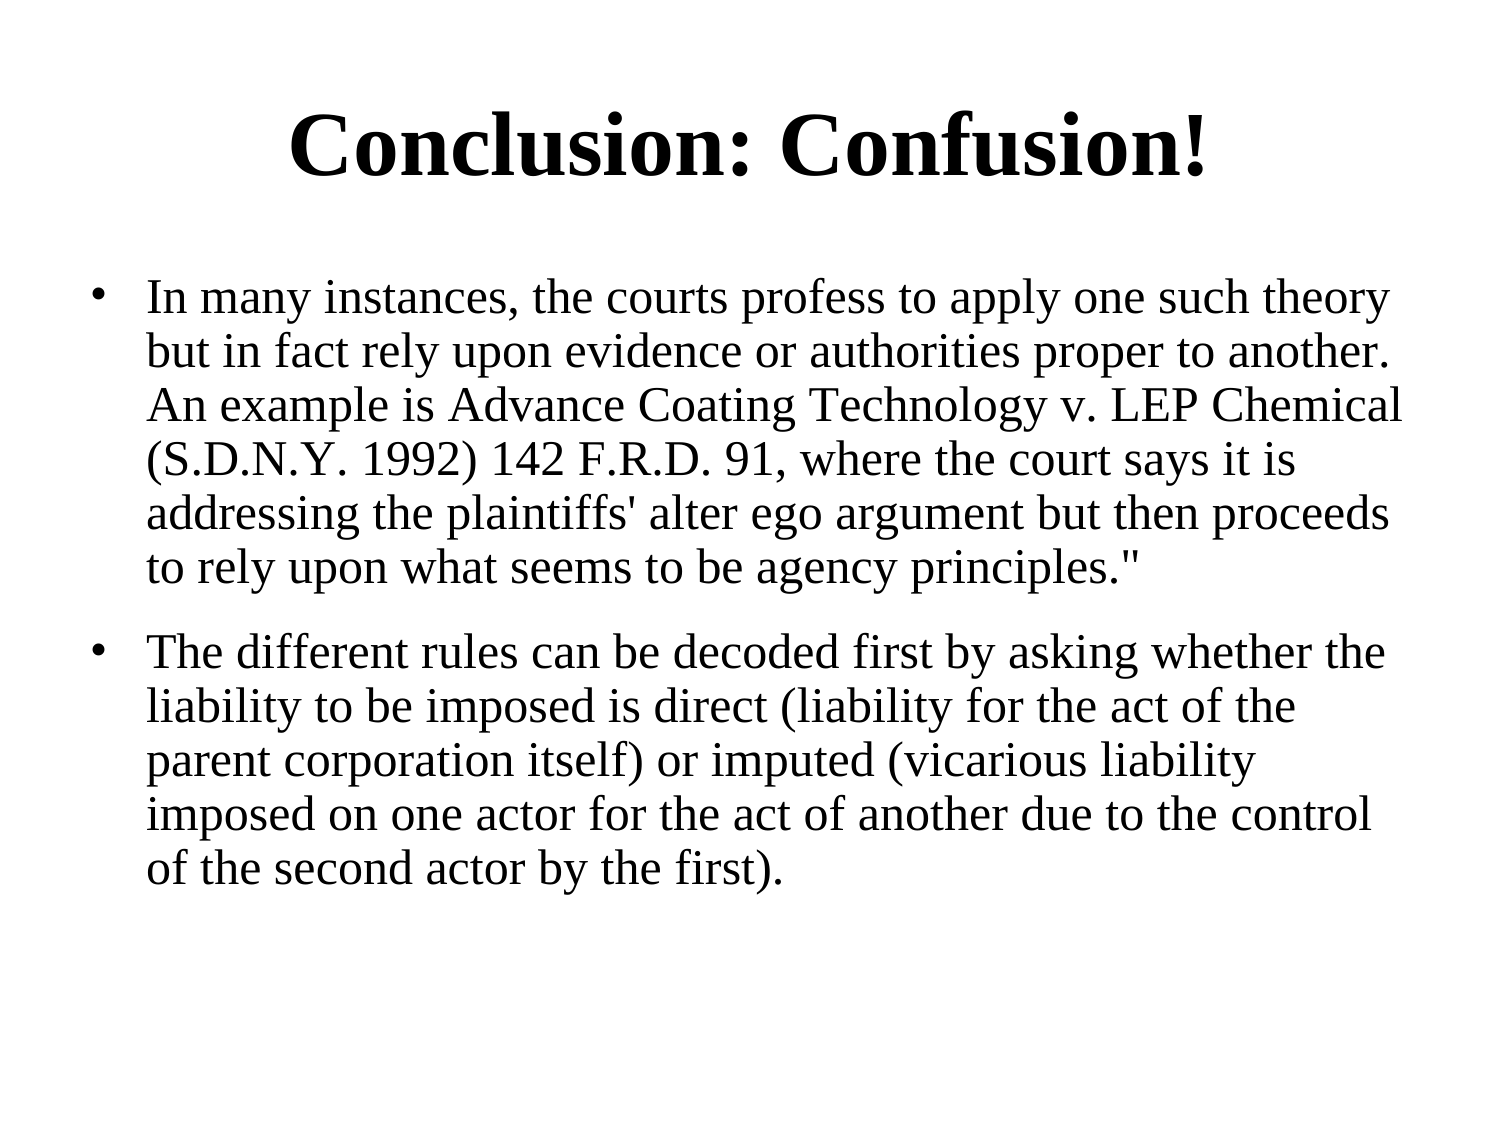

# Conclusion: Confusion!
In many instances, the courts profess to apply one such theory but in fact rely upon evidence or authorities proper to another. An example is Advance Coating Technology v. LEP Chemical (S.D.N.Y. 1992) 142 F.R.D. 91, where the court says it is addressing the plaintiffs' alter ego argument but then proceeds to rely upon what seems to be agency principles."
The different rules can be decoded first by asking whether the liability to be imposed is direct (liability for the act of the parent corporation itself) or imputed (vicarious liability imposed on one actor for the act of another due to the control of the second actor by the first).